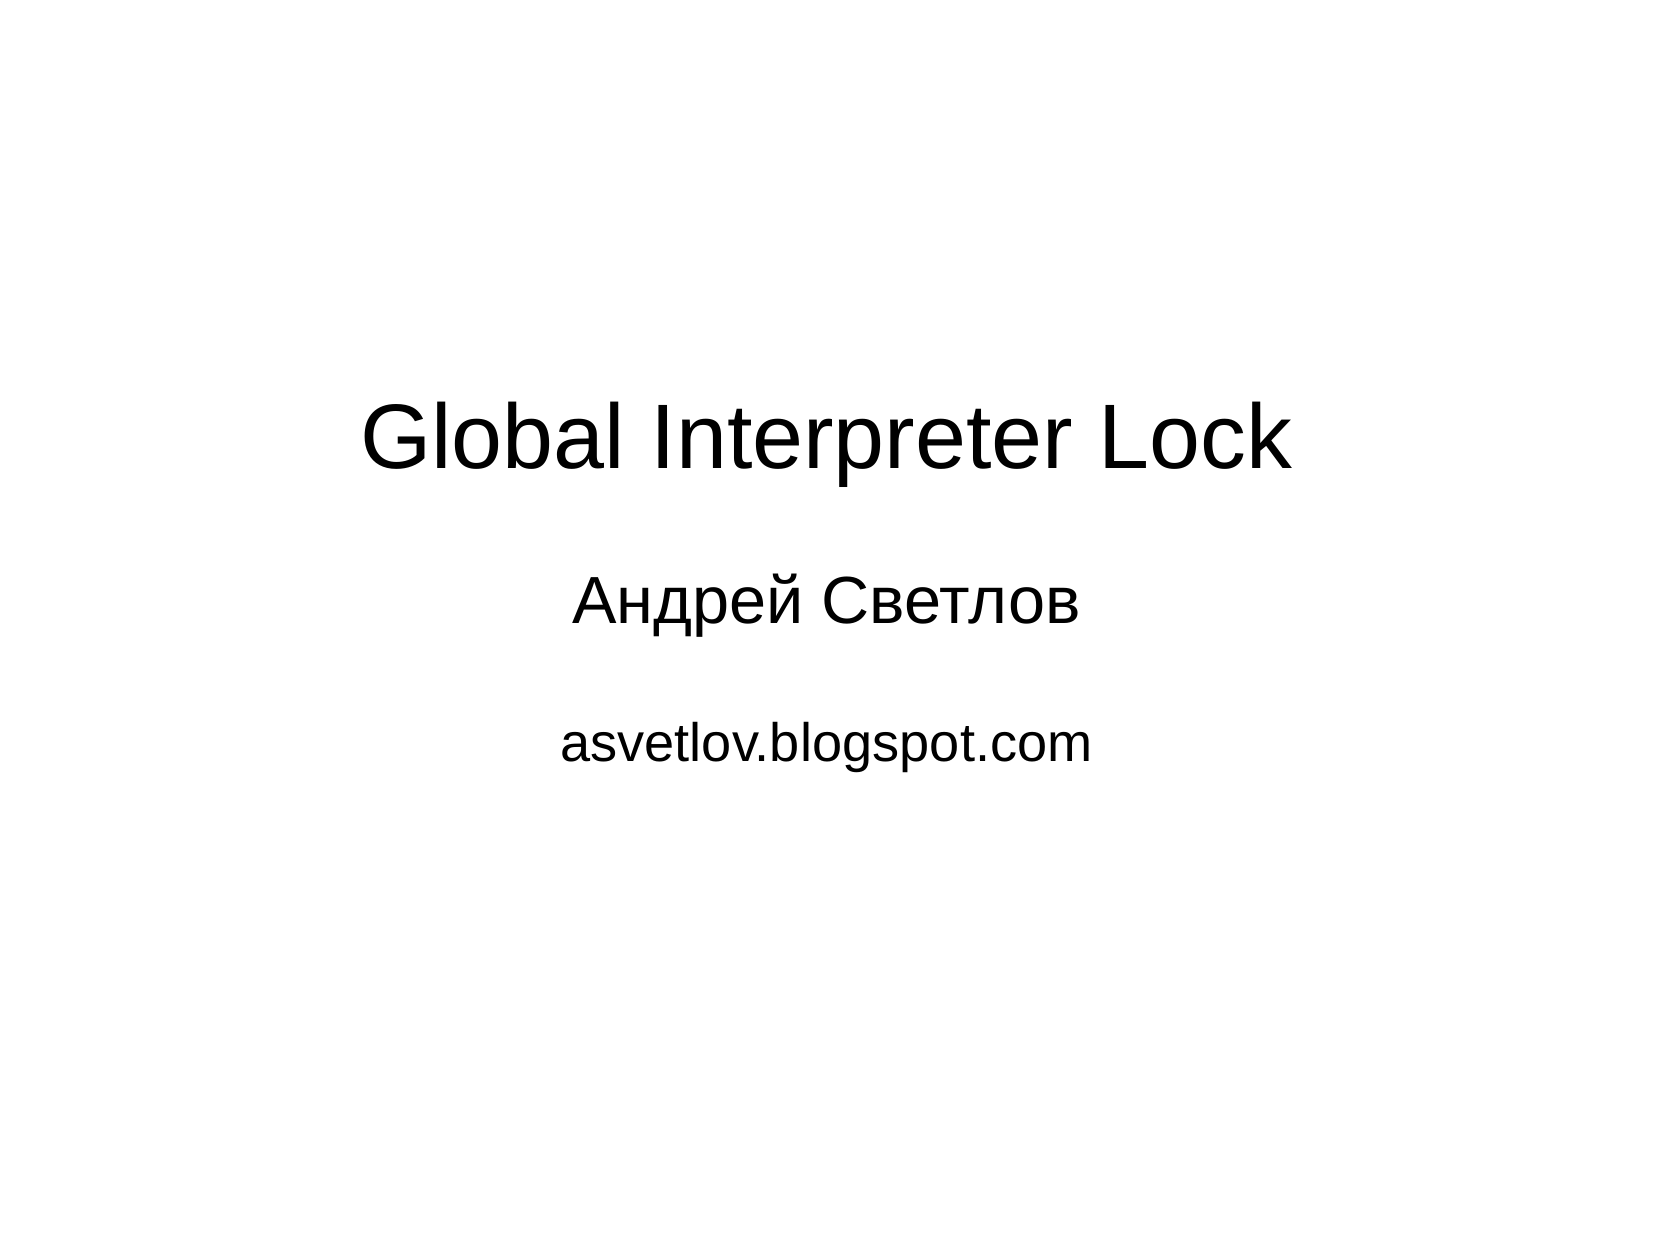

# Global Interpreter Lock
Андрей Светлов
asvetlov.blogspot.com